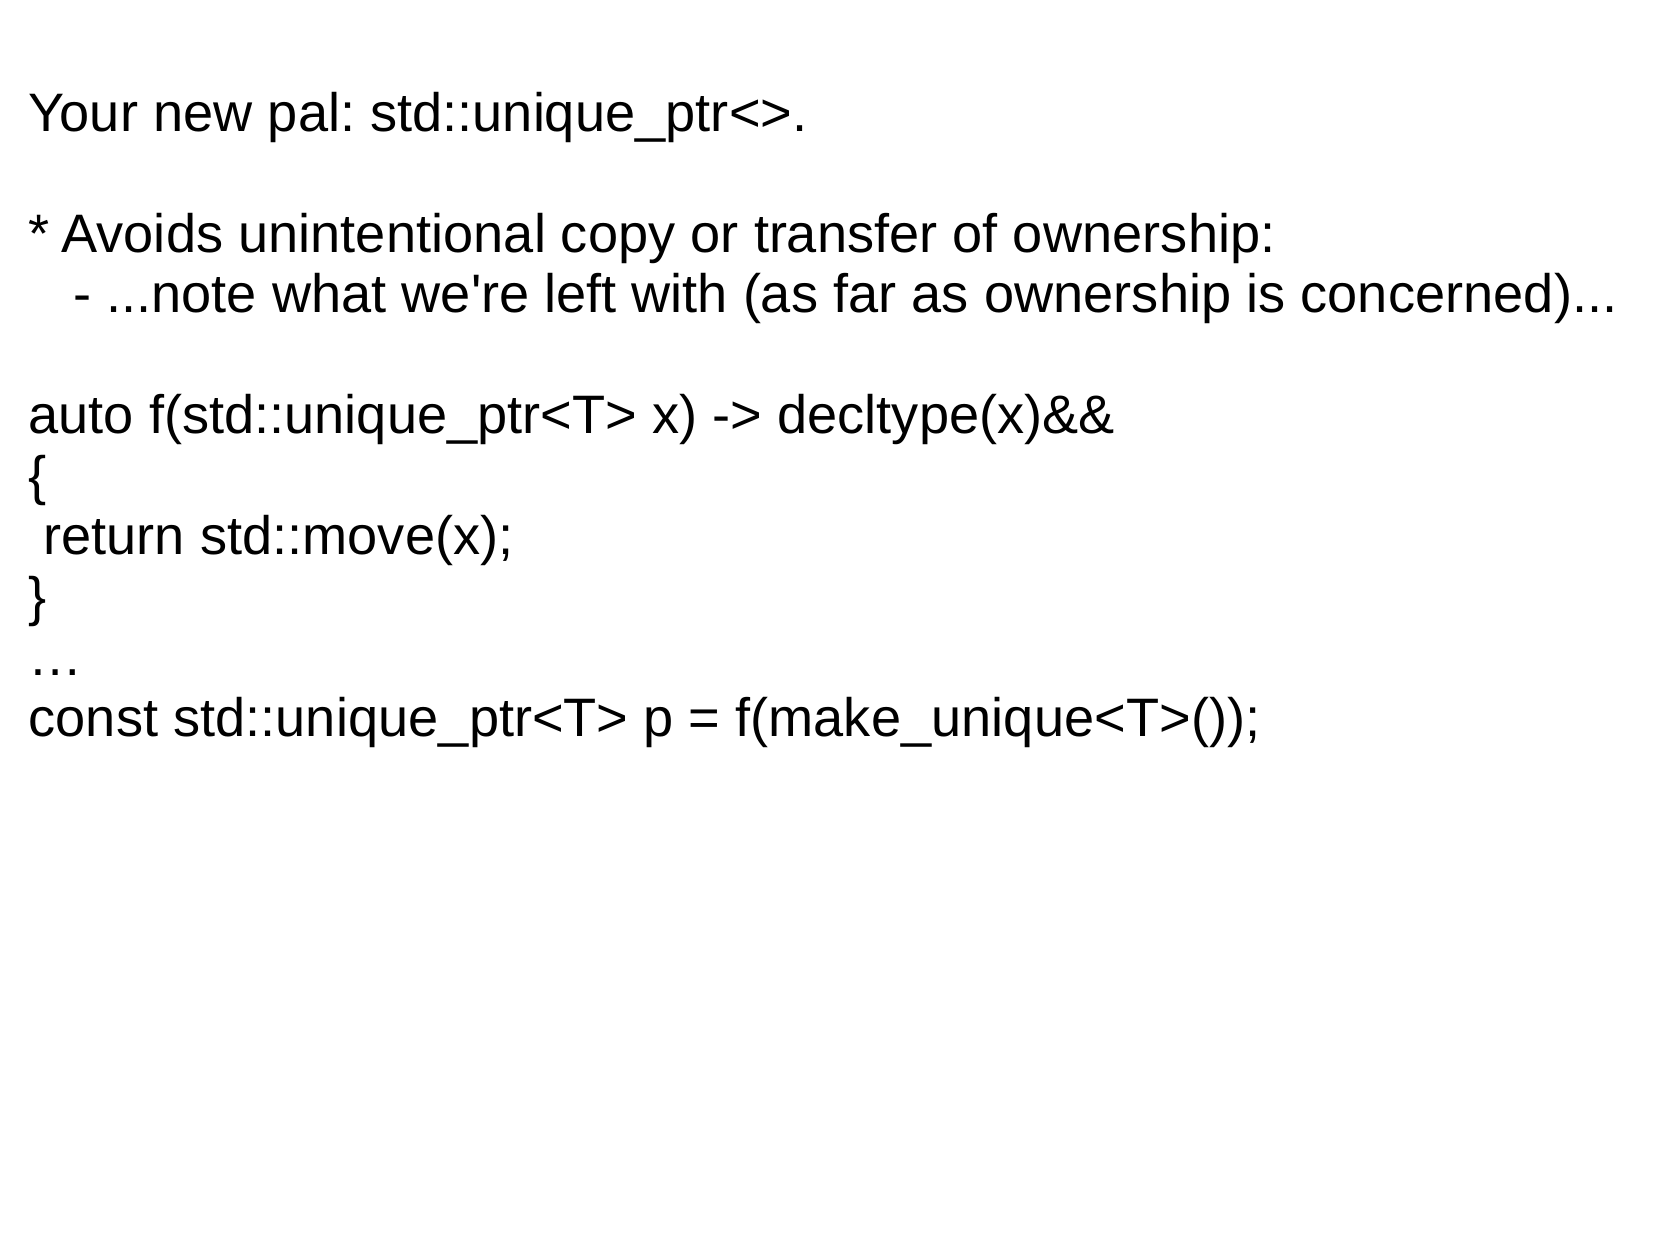

Your new pal: std::unique_ptr<>.
* Avoids unintentional copy or transfer of ownership:
 - ...note what we're left with (as far as ownership is concerned)...
auto f(std::unique_ptr<T> x) -> decltype(x)&&
{
 return std::move(x);
}
…
const std::unique_ptr<T> p = f(make_unique<T>());